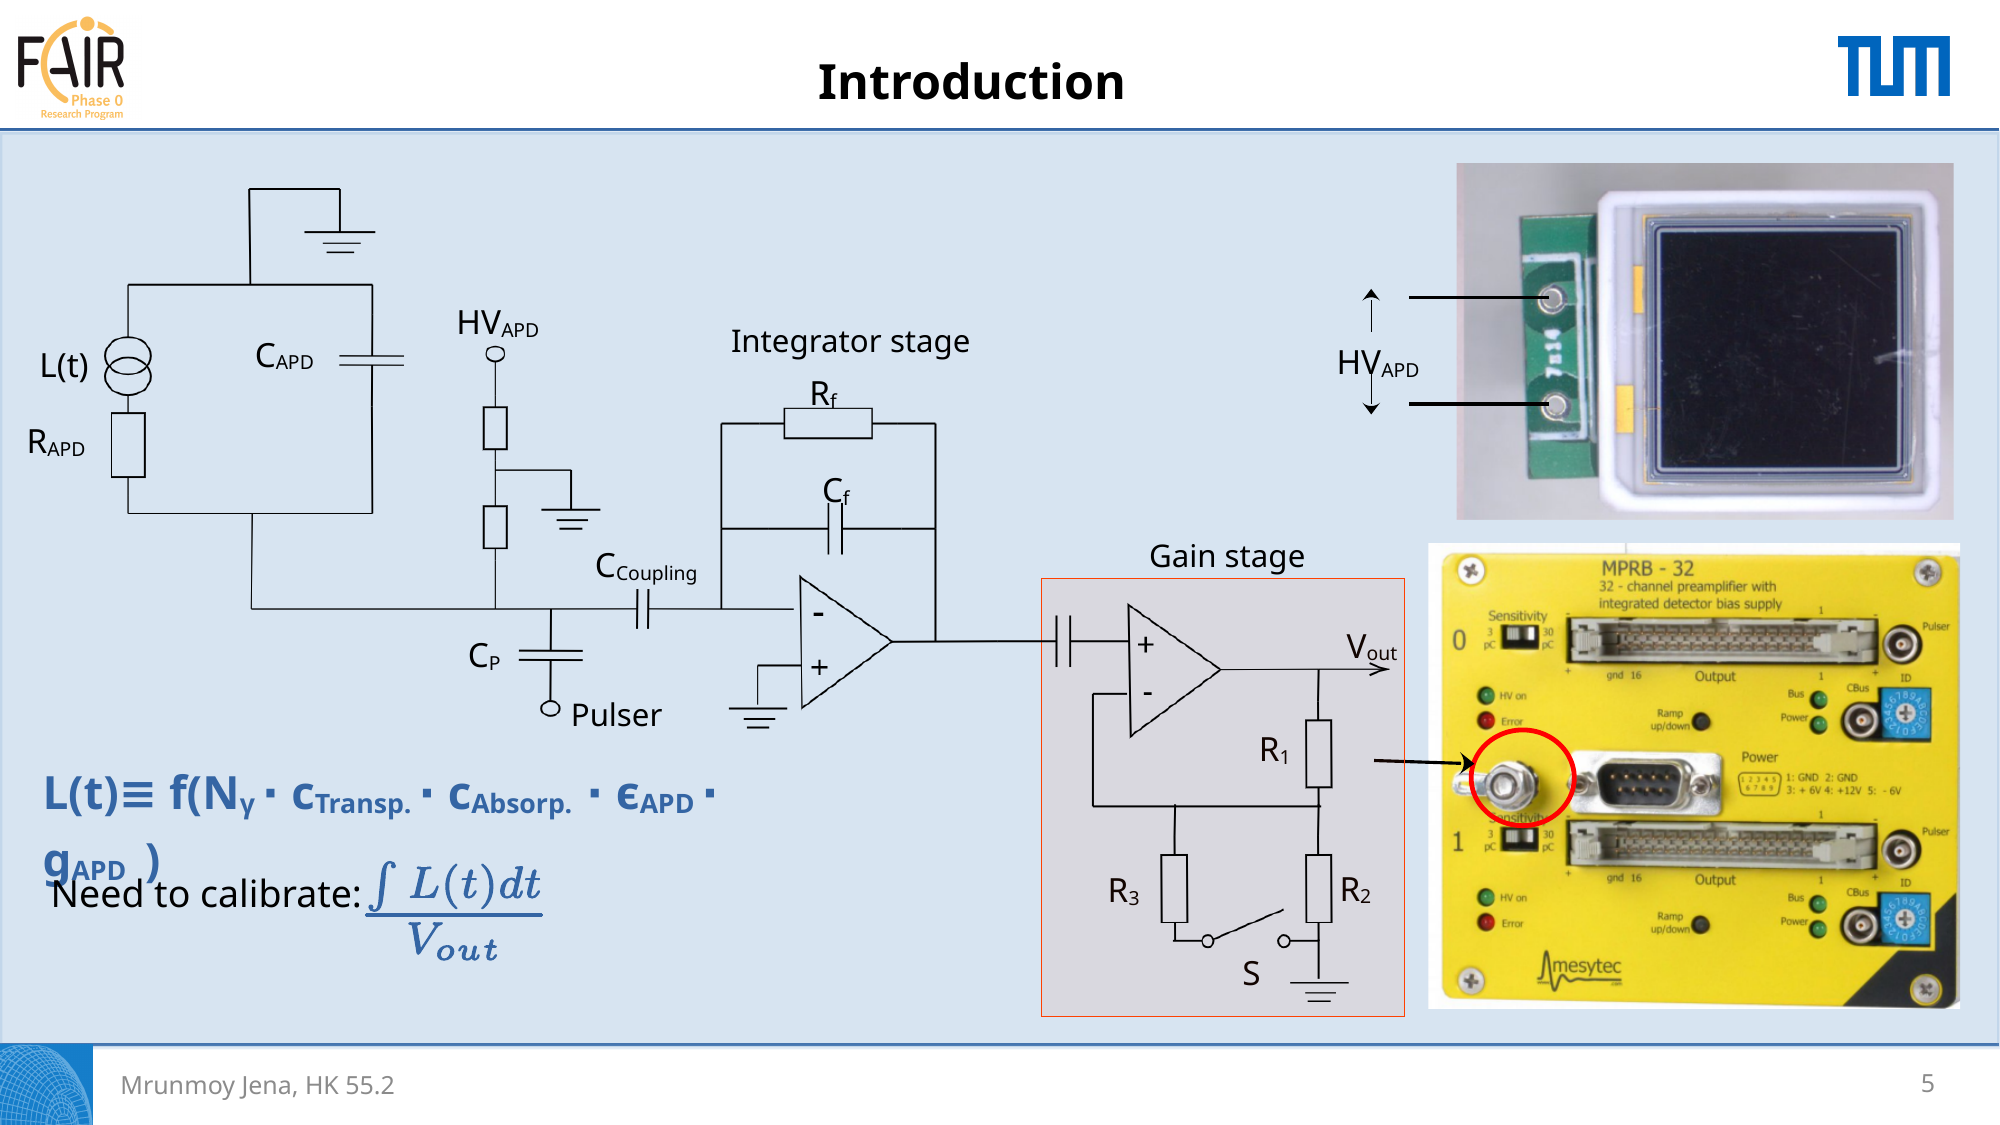

# Introduction
HVAPD
Integrator stage
CAPD
HVAPD
L(t)
Rf
RAPD
Cf
Gain stage
CCoupling
Vout
CP
Pulser
R1
L(t)≡ f(Nγ ⋅ cTransp. ⋅ cAbsorp. ⋅ ϵAPD ⋅ gAPD )
R2
R3
Need to calibrate:
S
5